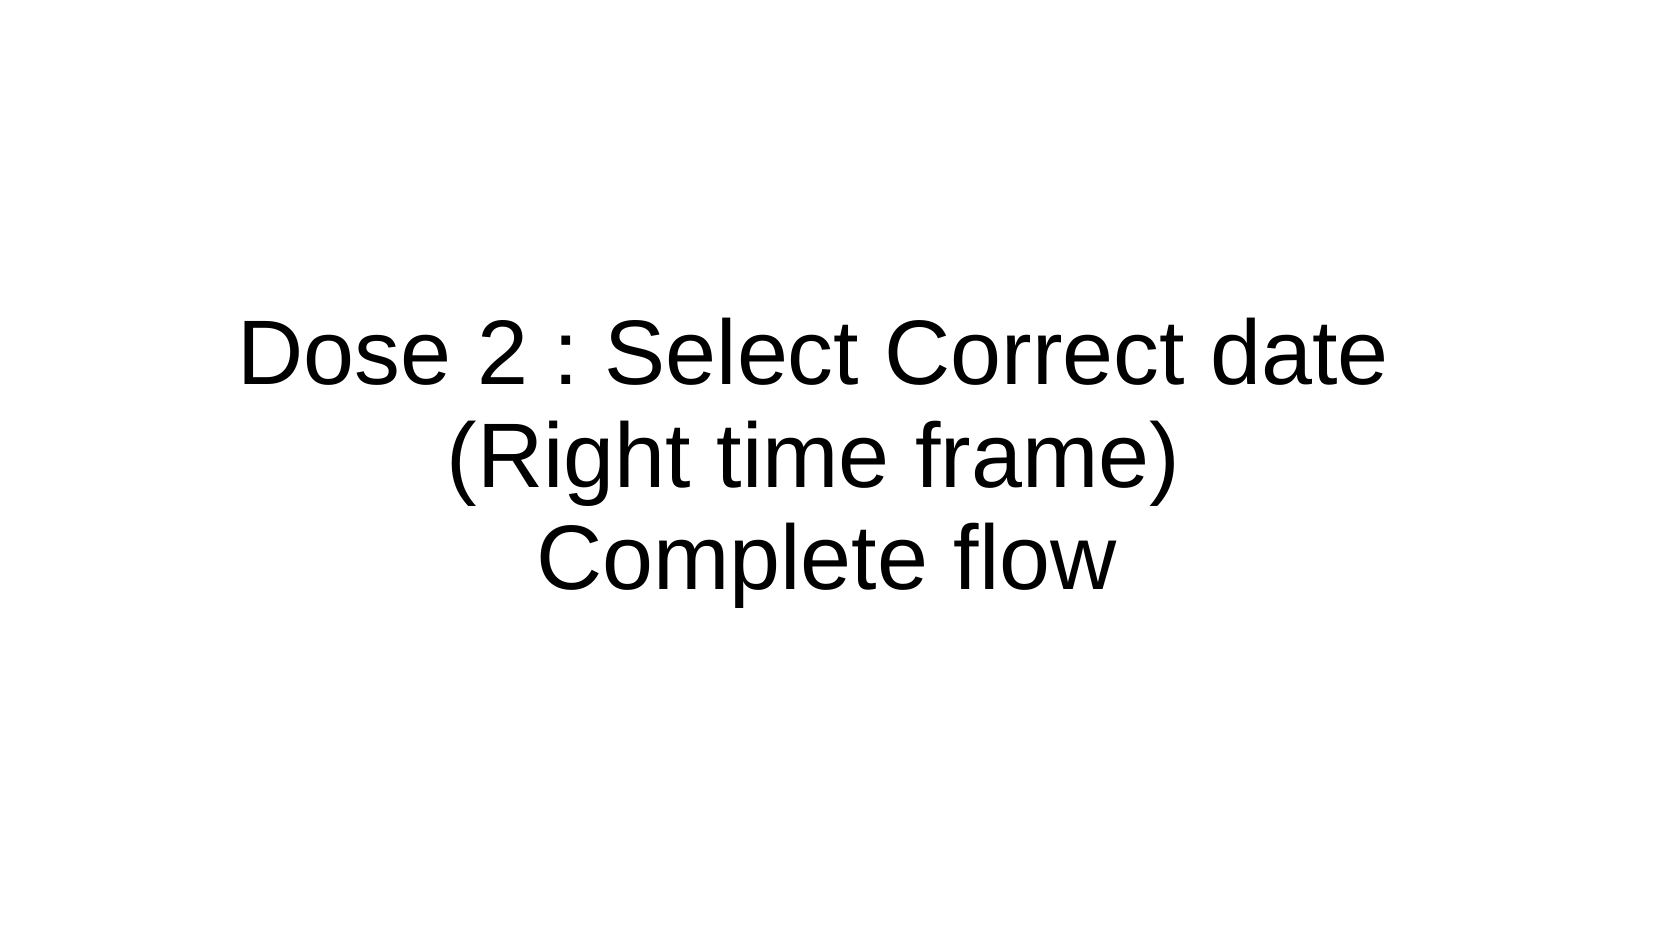

# Dose 2 : Select Correct date (Right time frame) Complete flow